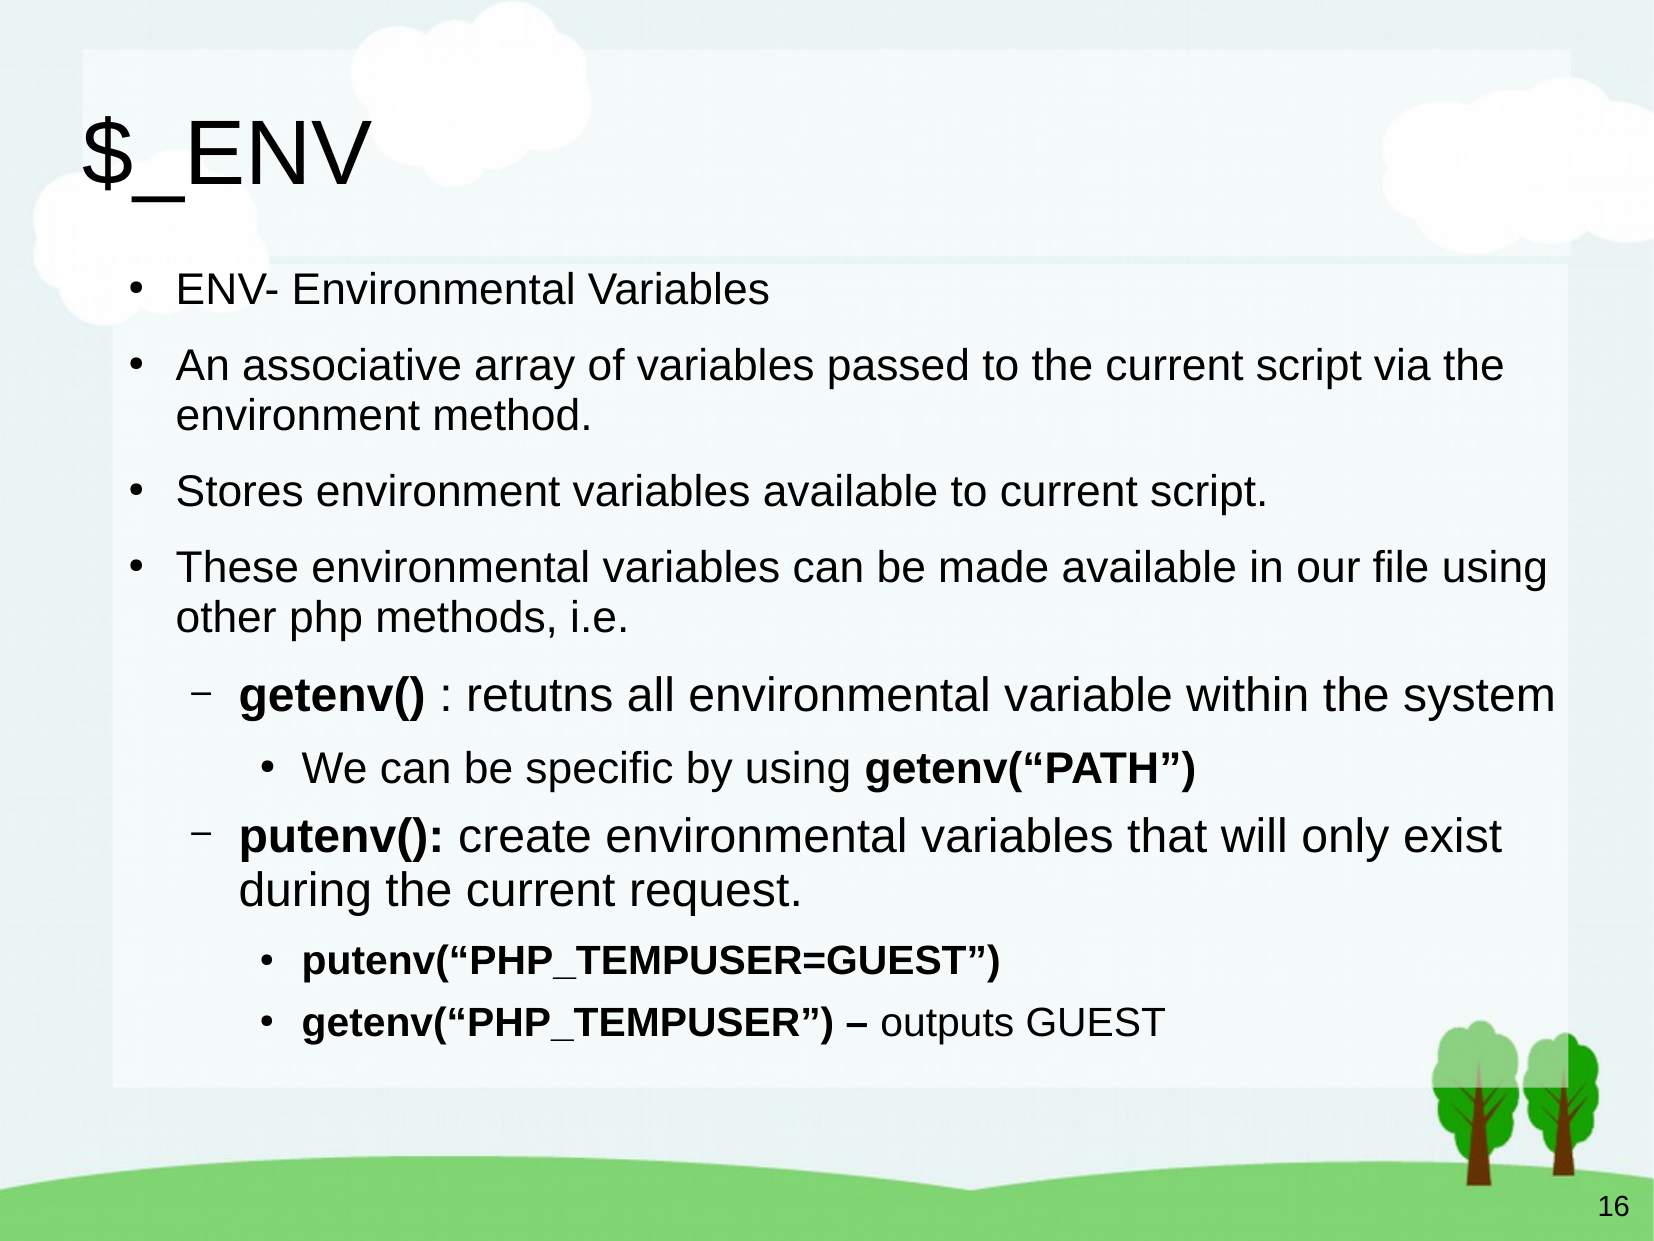

# $_ENV
ENV- Environmental Variables
An associative array of variables passed to the current script via the environment method.
Stores environment variables available to current script.
These environmental variables can be made available in our file using other php methods, i.e.
getenv() : retutns all environmental variable within the system
We can be specific by using getenv(“PATH”)
putenv(): create environmental variables that will only exist during the current request.
putenv(“PHP_TEMPUSER=GUEST”)
getenv(“PHP_TEMPUSER”) – outputs GUEST
16